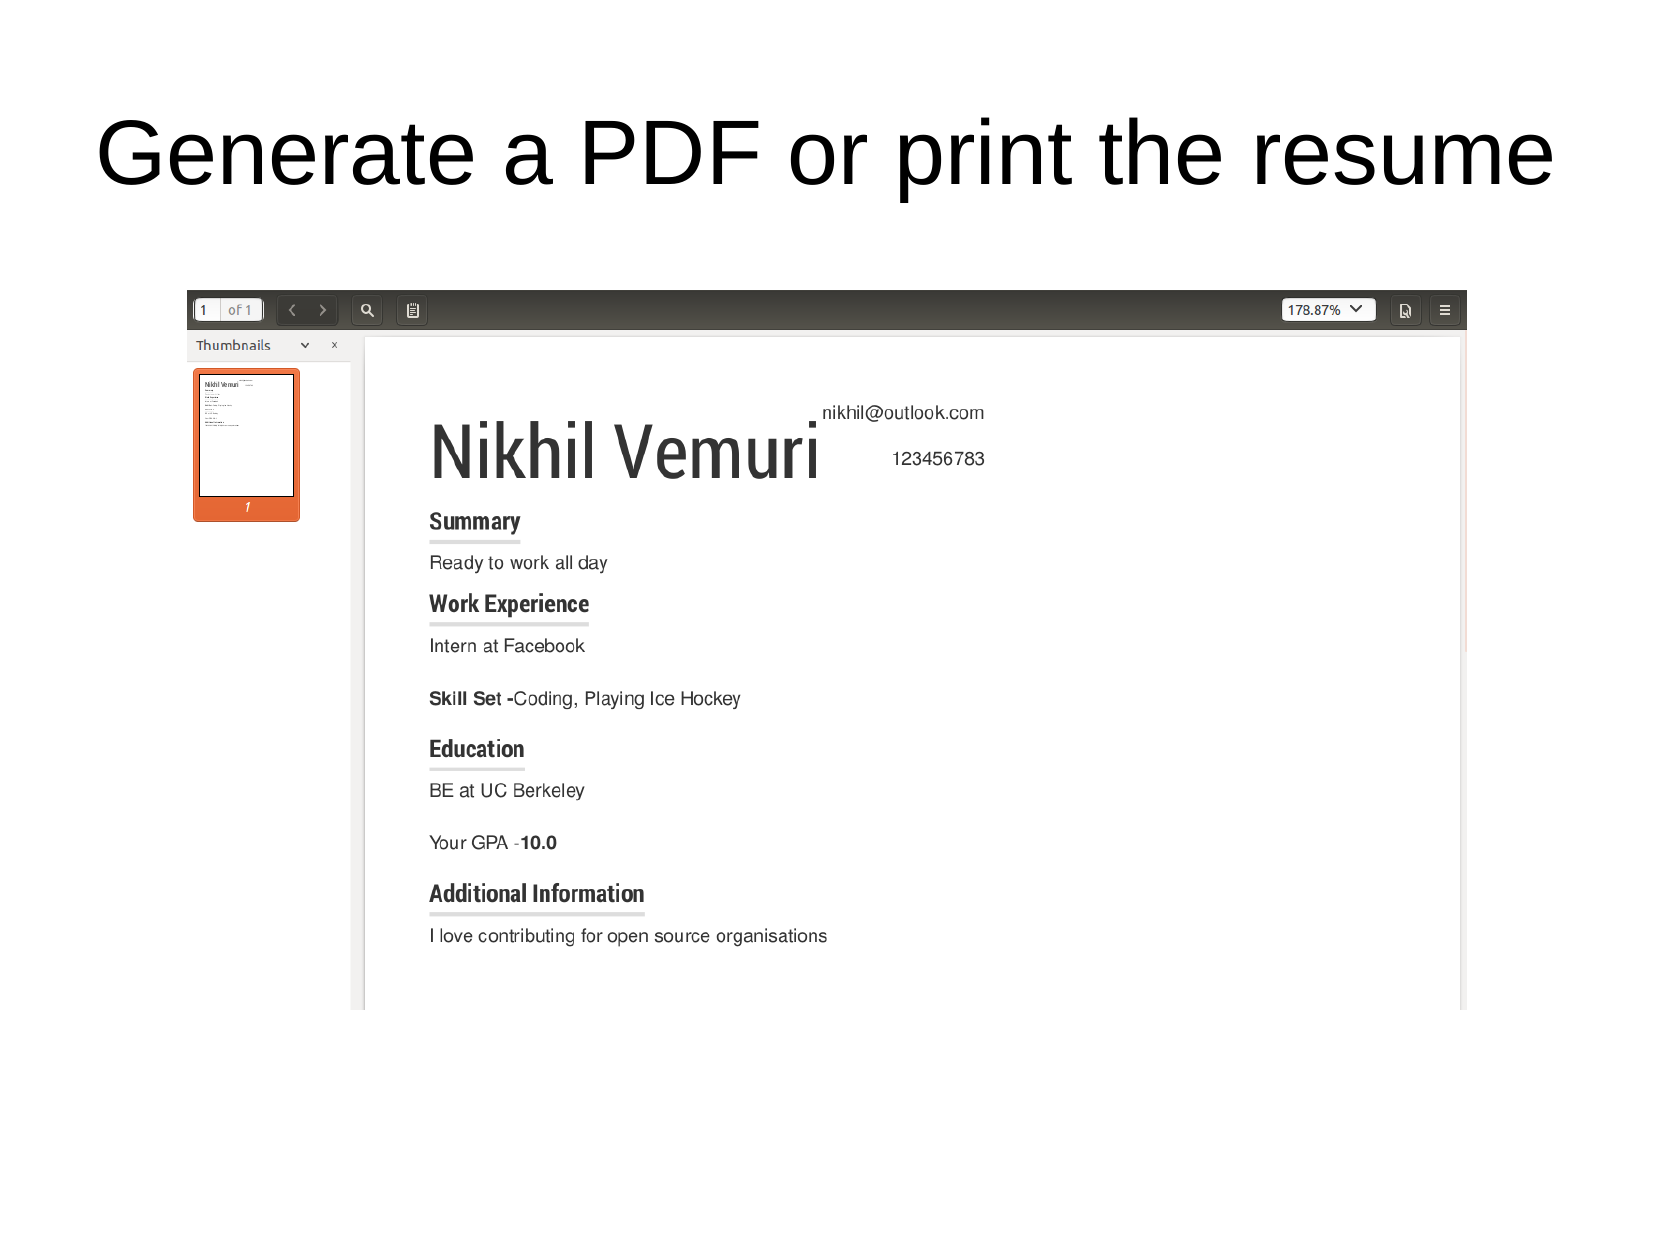

# Generate a PDF or print the resume